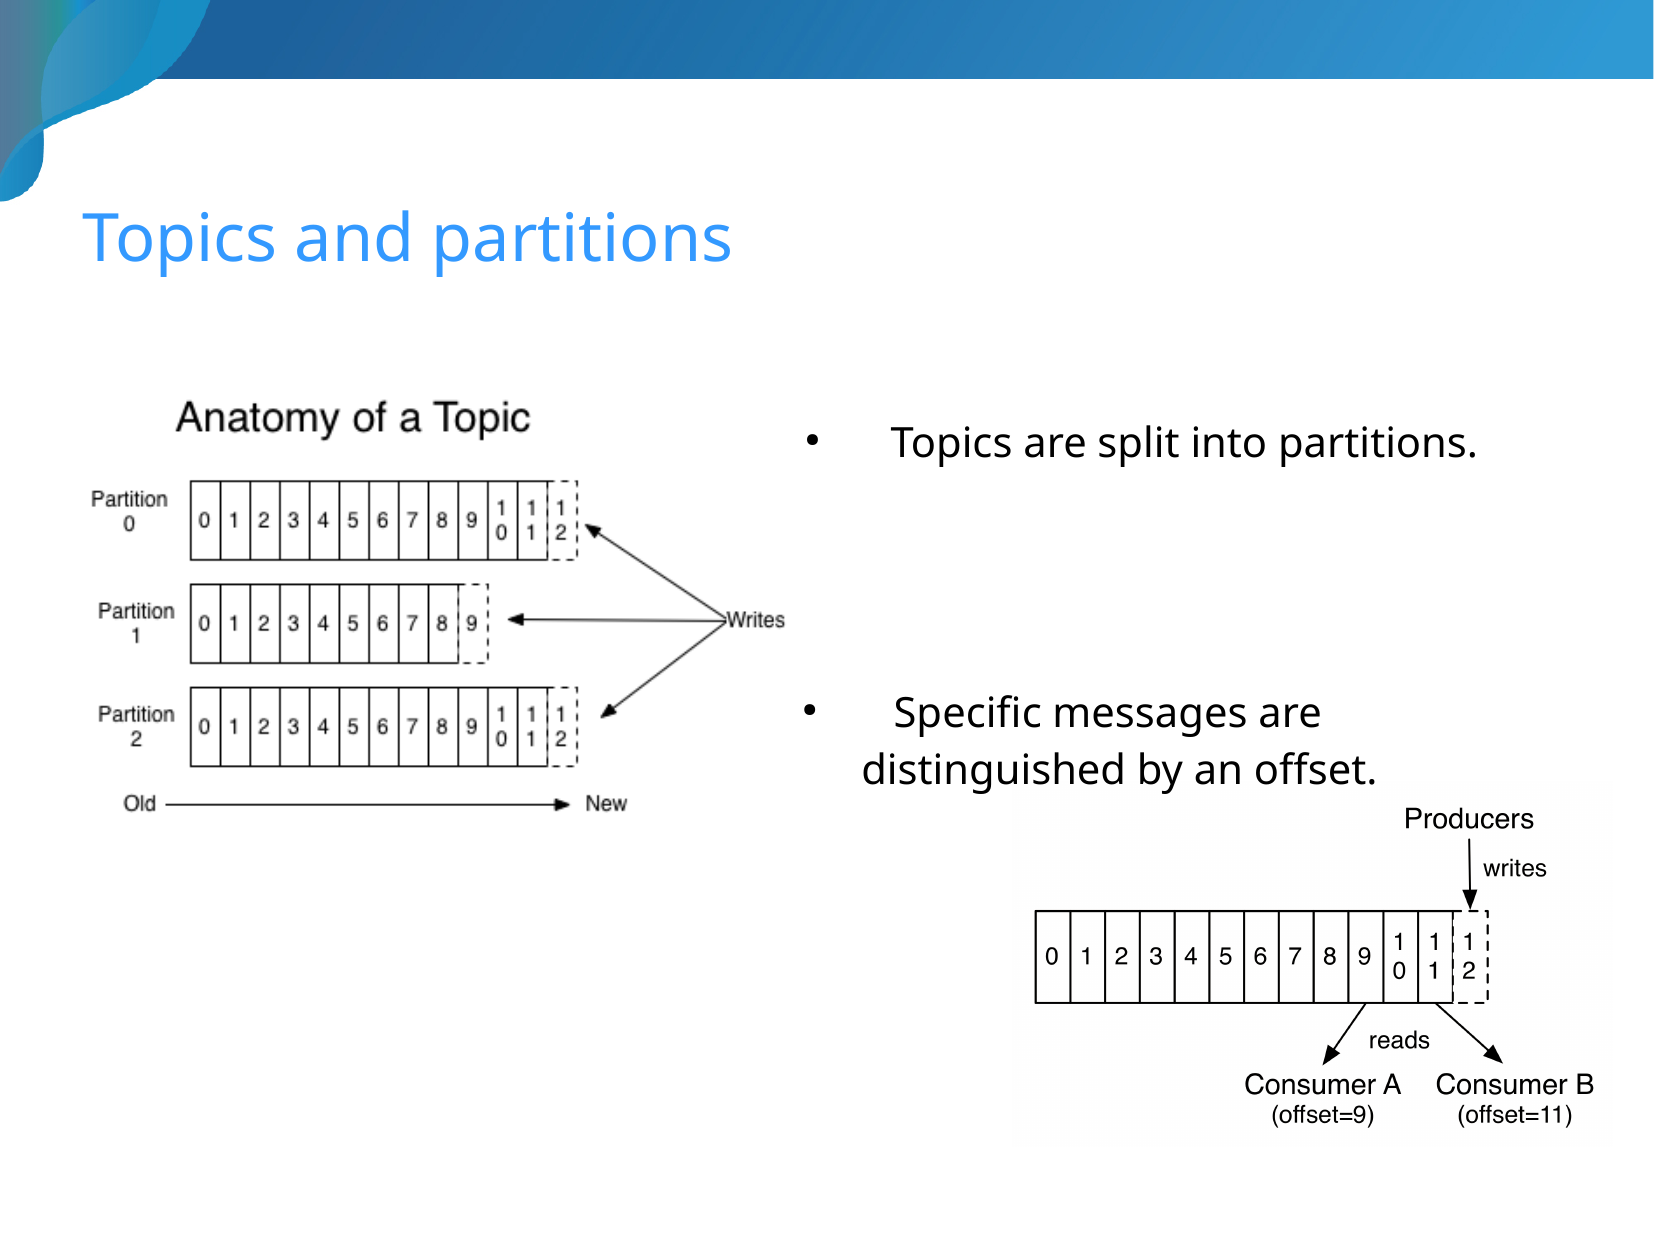

# Topics and partitions
 Topics are split into partitions.
 Specific messages are distinguished by an offset.